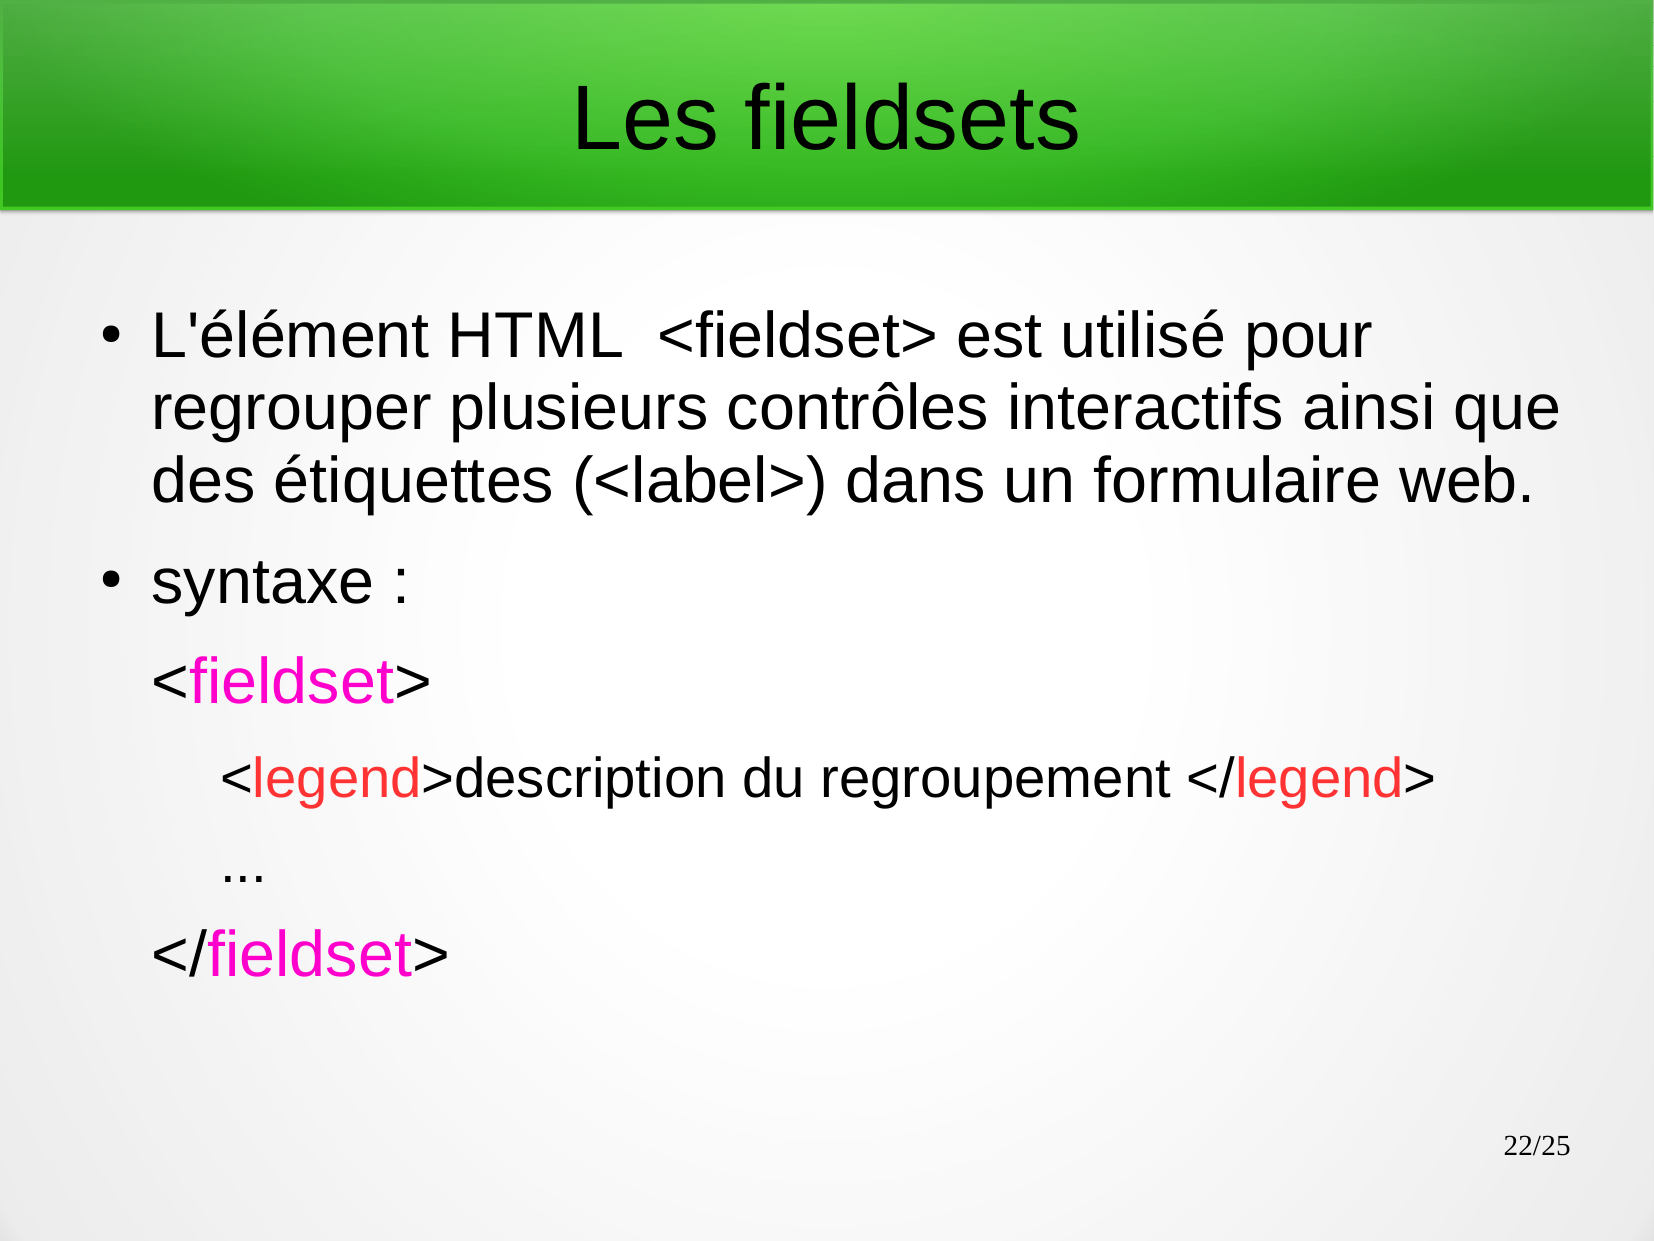

# Les fieldsets
L'élément HTML <fieldset> est utilisé pour regrouper plusieurs contrôles interactifs ainsi que des étiquettes (<label>) dans un formulaire web.
syntaxe :
<fieldset>
<legend>description du regroupement </legend>
...
</fieldset>
22